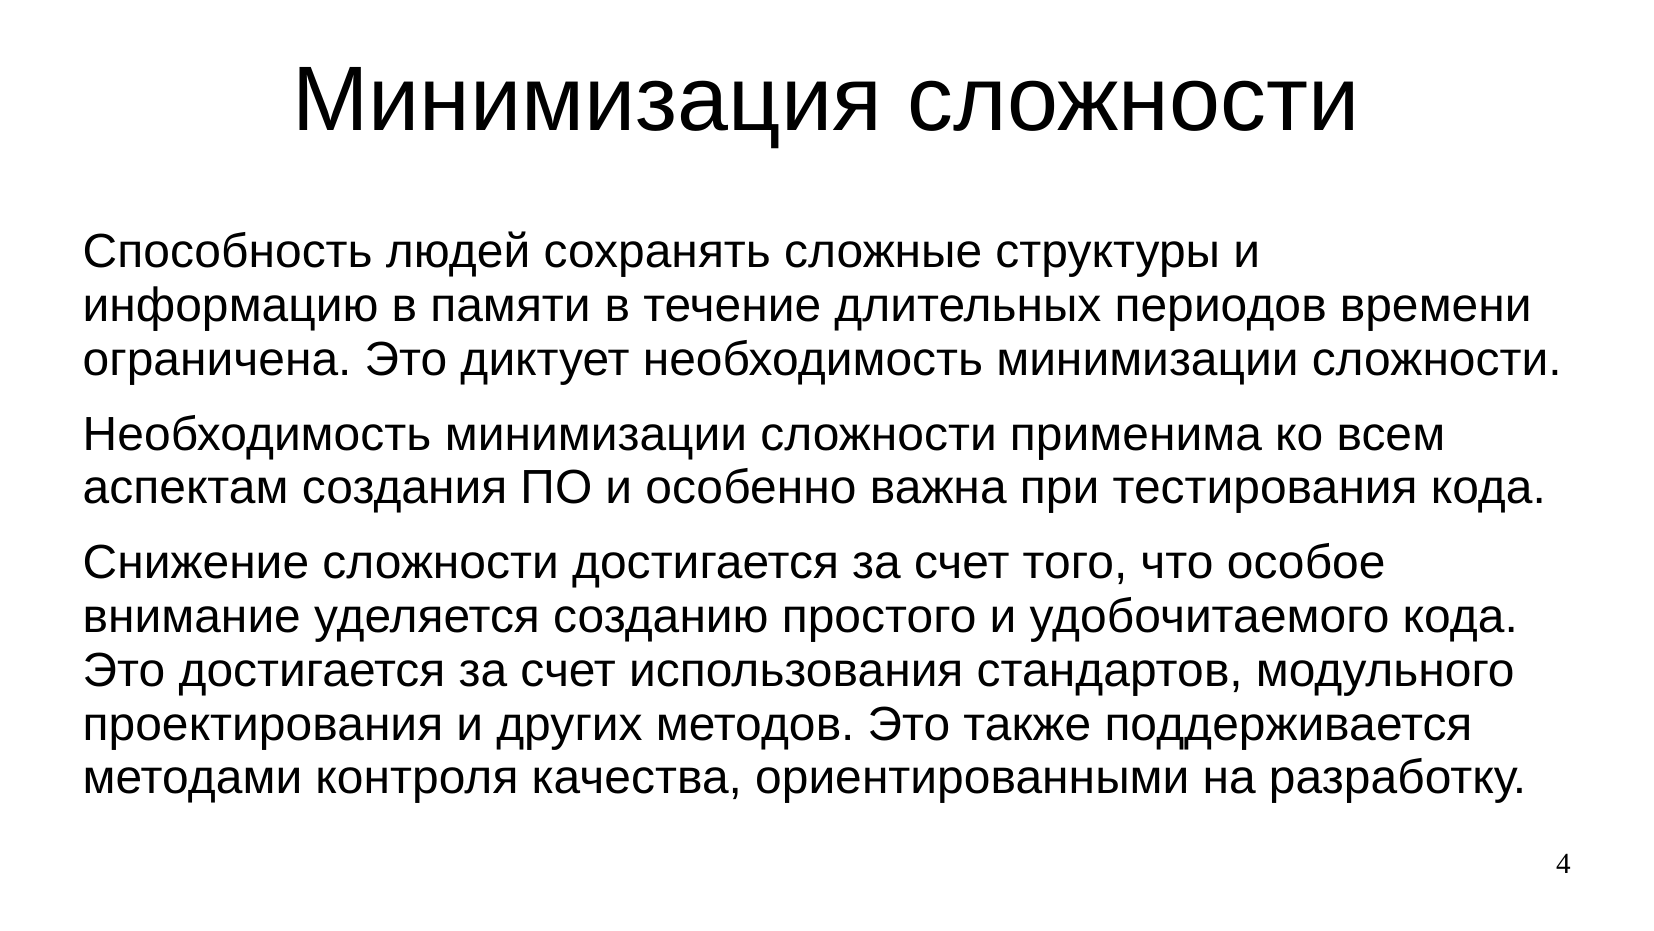

# Минимизация сложности
Способность людей сохранять сложные структуры и информацию в памяти в течение длительных периодов времени ограничена. Это диктует необходимость минимизации сложности.
Необходимость минимизации сложности применима ко всем аспектам создания ПО и особенно важна при тестирования кода.
Снижение сложности достигается за счет того, что особое внимание уделяется созданию простого и удобочитаемого кода. Это достигается за счет использования стандартов, модульного проектирования и других методов. Это также поддерживается методами контроля качества, ориентированными на разработку.
4